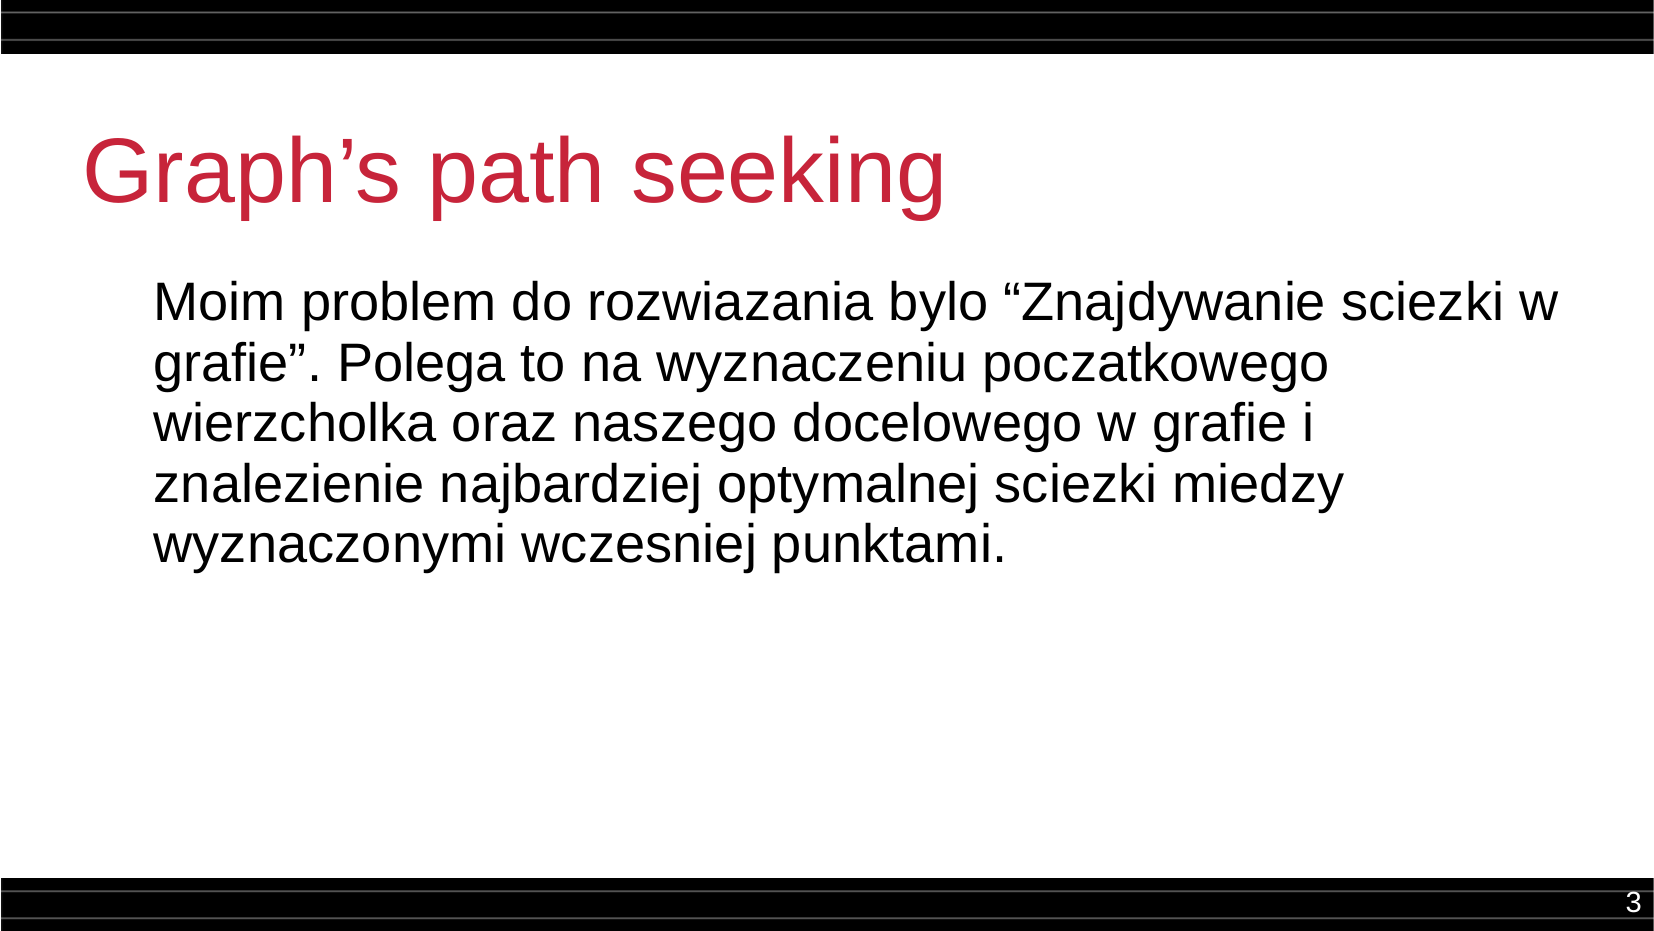

# Graph’s path seeking
Moim problem do rozwiazania bylo “Znajdywanie sciezki w grafie”. Polega to na wyznaczeniu poczatkowego wierzcholka oraz naszego docelowego w grafie i znalezienie najbardziej optymalnej sciezki miedzy wyznaczonymi wczesniej punktami.